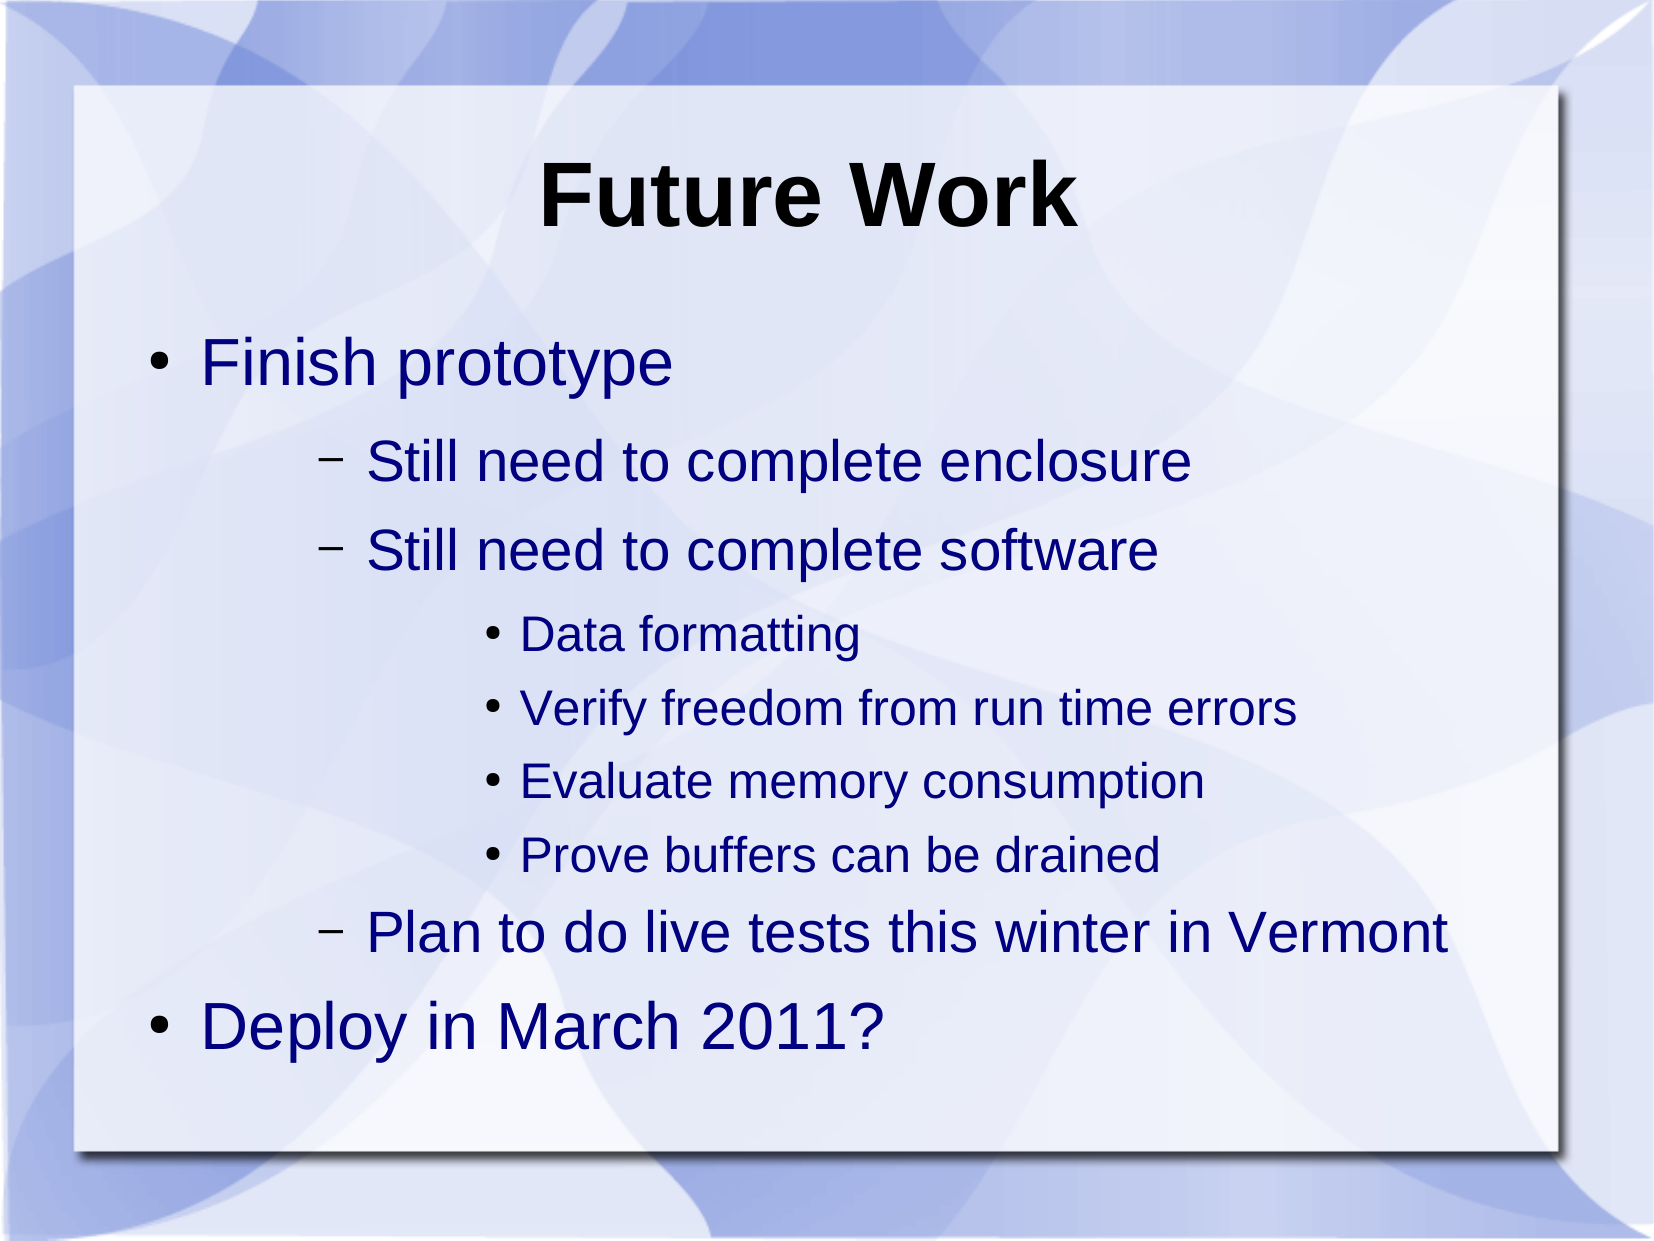

# Future Work
Finish prototype
Still need to complete enclosure
Still need to complete software
Data formatting
Verify freedom from run time errors
Evaluate memory consumption
Prove buffers can be drained
Plan to do live tests this winter in Vermont
Deploy in March 2011?